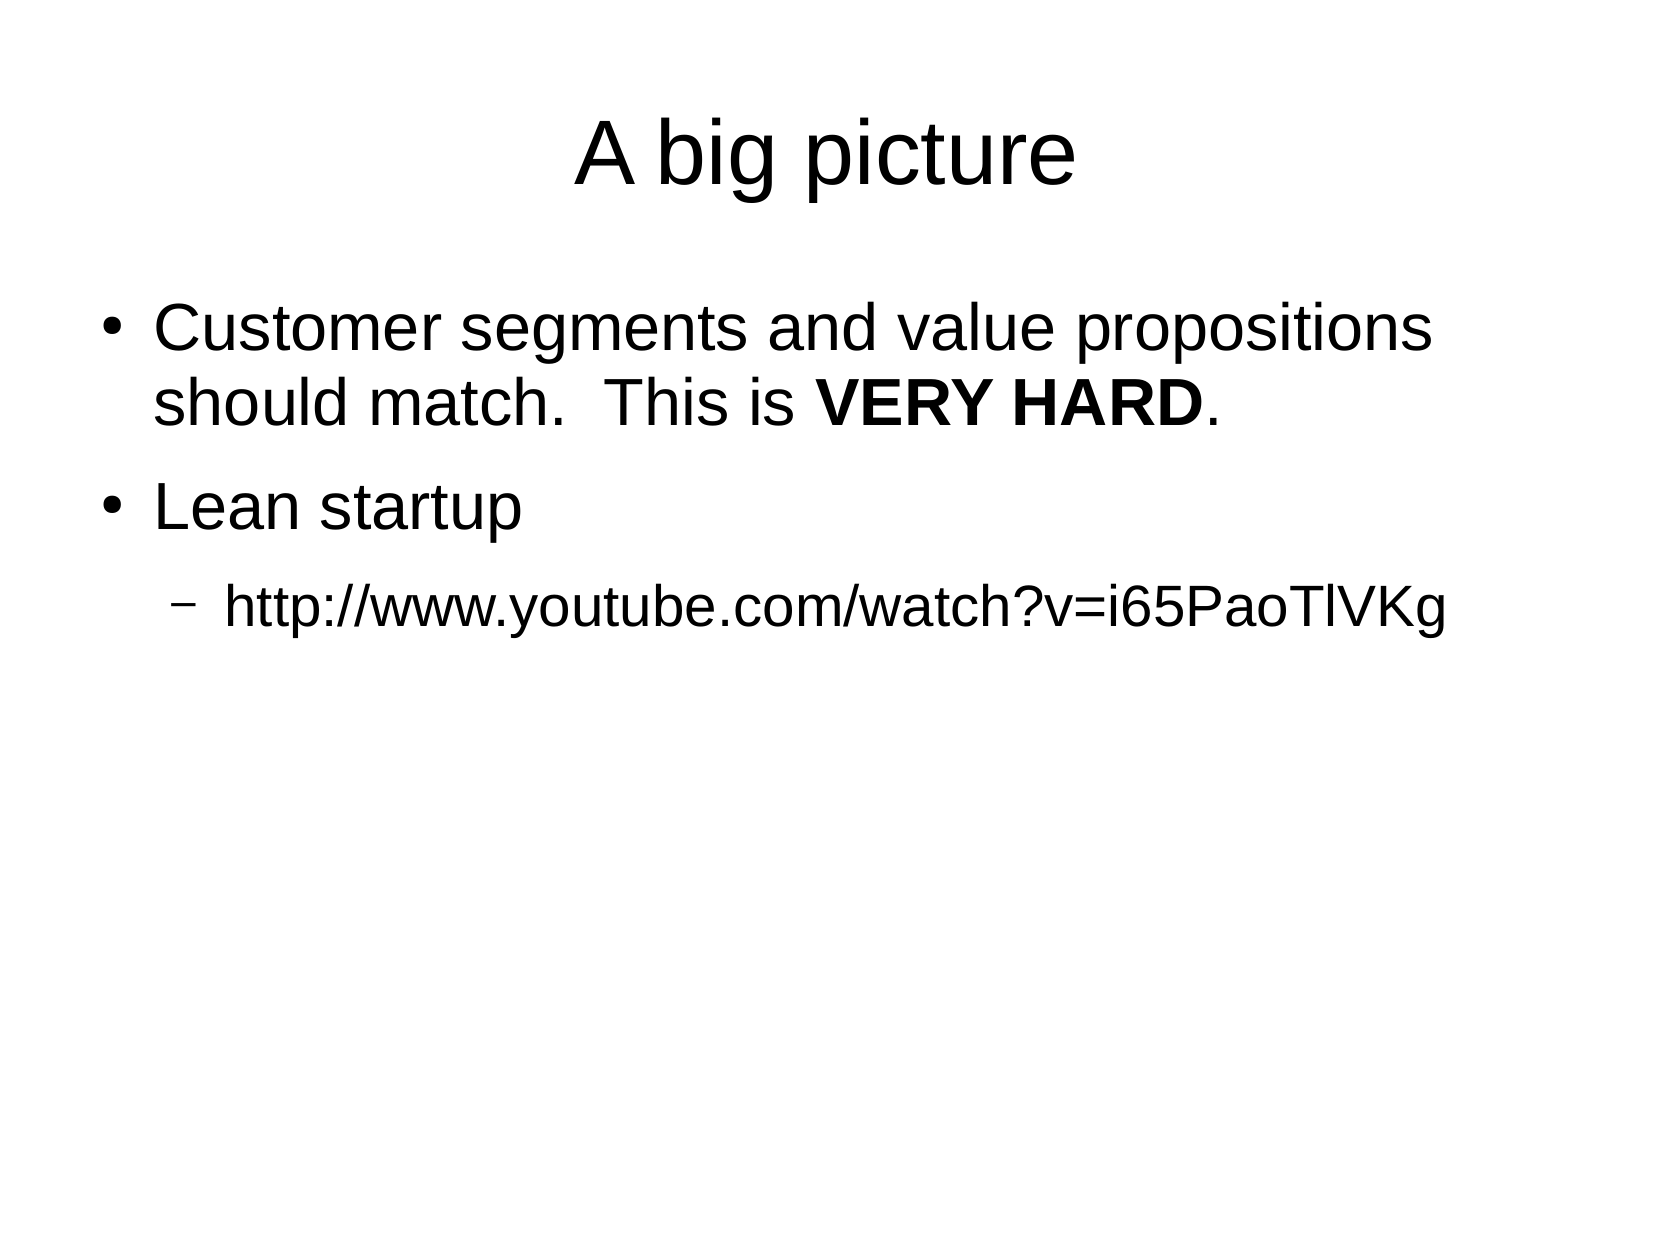

# A big picture
Customer segments and value propositions should match. This is VERY HARD.
Lean startup
http://www.youtube.com/watch?v=i65PaoTlVKg